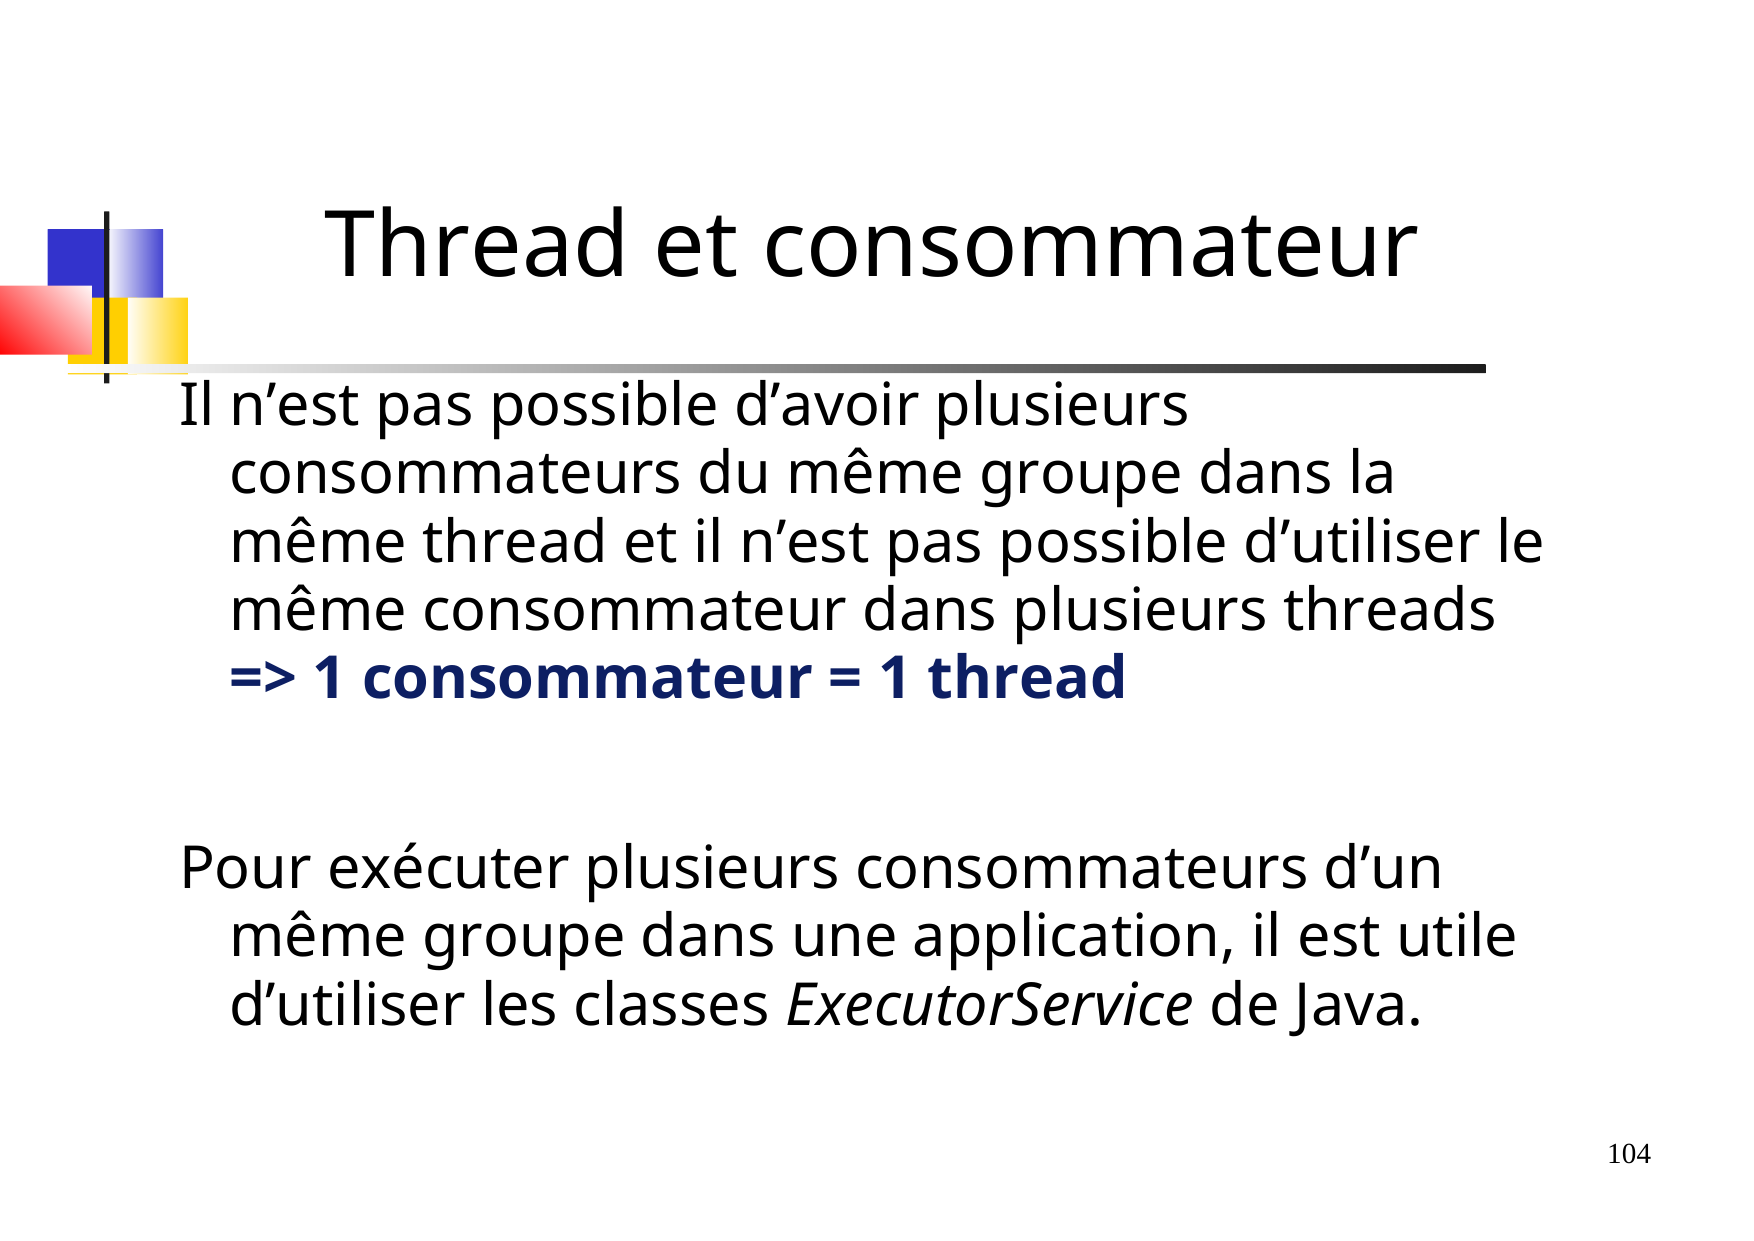

# Thread et consommateur
Il n’est pas possible d’avoir plusieurs consommateurs du même groupe dans la même thread et il n’est pas possible d’utiliser le même consommateur dans plusieurs threads
=> 1 consommateur = 1 thread
Pour exécuter plusieurs consommateurs d’un même groupe dans une application, il est utile d’utiliser les classes ExecutorService de Java.